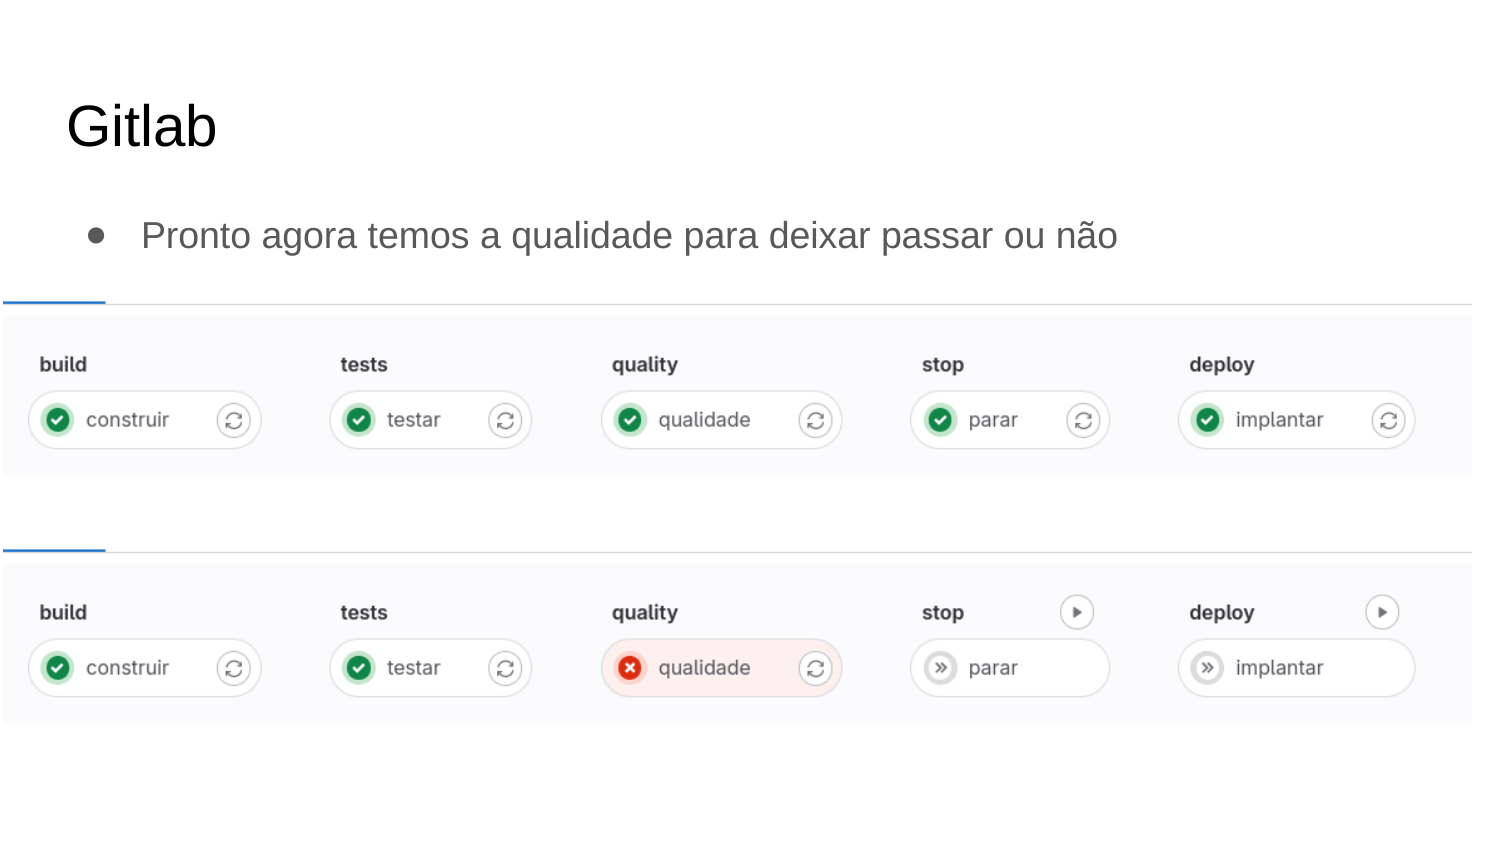

# Gitlab
Pronto agora temos a qualidade para deixar passar ou não